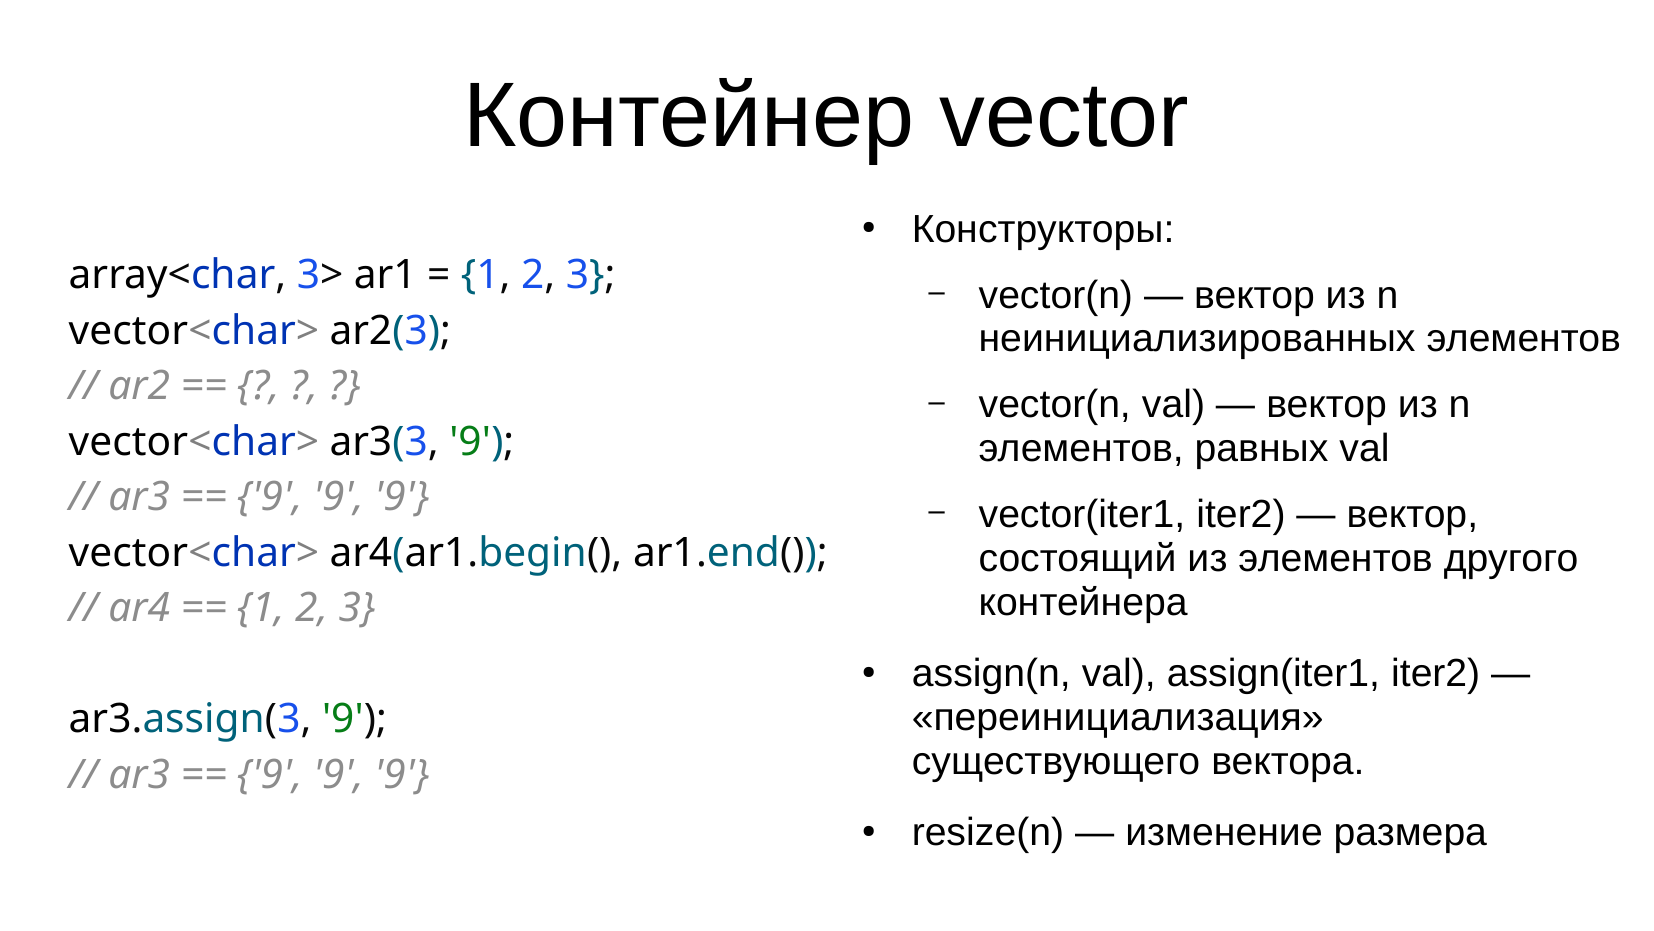

# Контейнер vector
Конструкторы:
vector(n) — вектор из n неинициализированных элементов
vector(n, val) — вектор из n элементов, равных val
vector(iter1, iter2) — вектор, состоящий из элементов другого контейнера
assign(n, val), assign(iter1, iter2) — «переинициализация» существующего вектора.
resize(n) — изменение размера
array<char, 3> ar1 = {1, 2, 3};
vector<char> ar2(3);
// ar2 == {?, ?, ?}
vector<char> ar3(3, '9');
// ar3 == {'9', '9', '9'}
vector<char> ar4(ar1.begin(), ar1.end());
// ar4 == {1, 2, 3}
ar3.assign(3, '9');
// ar3 == {'9', '9', '9'}